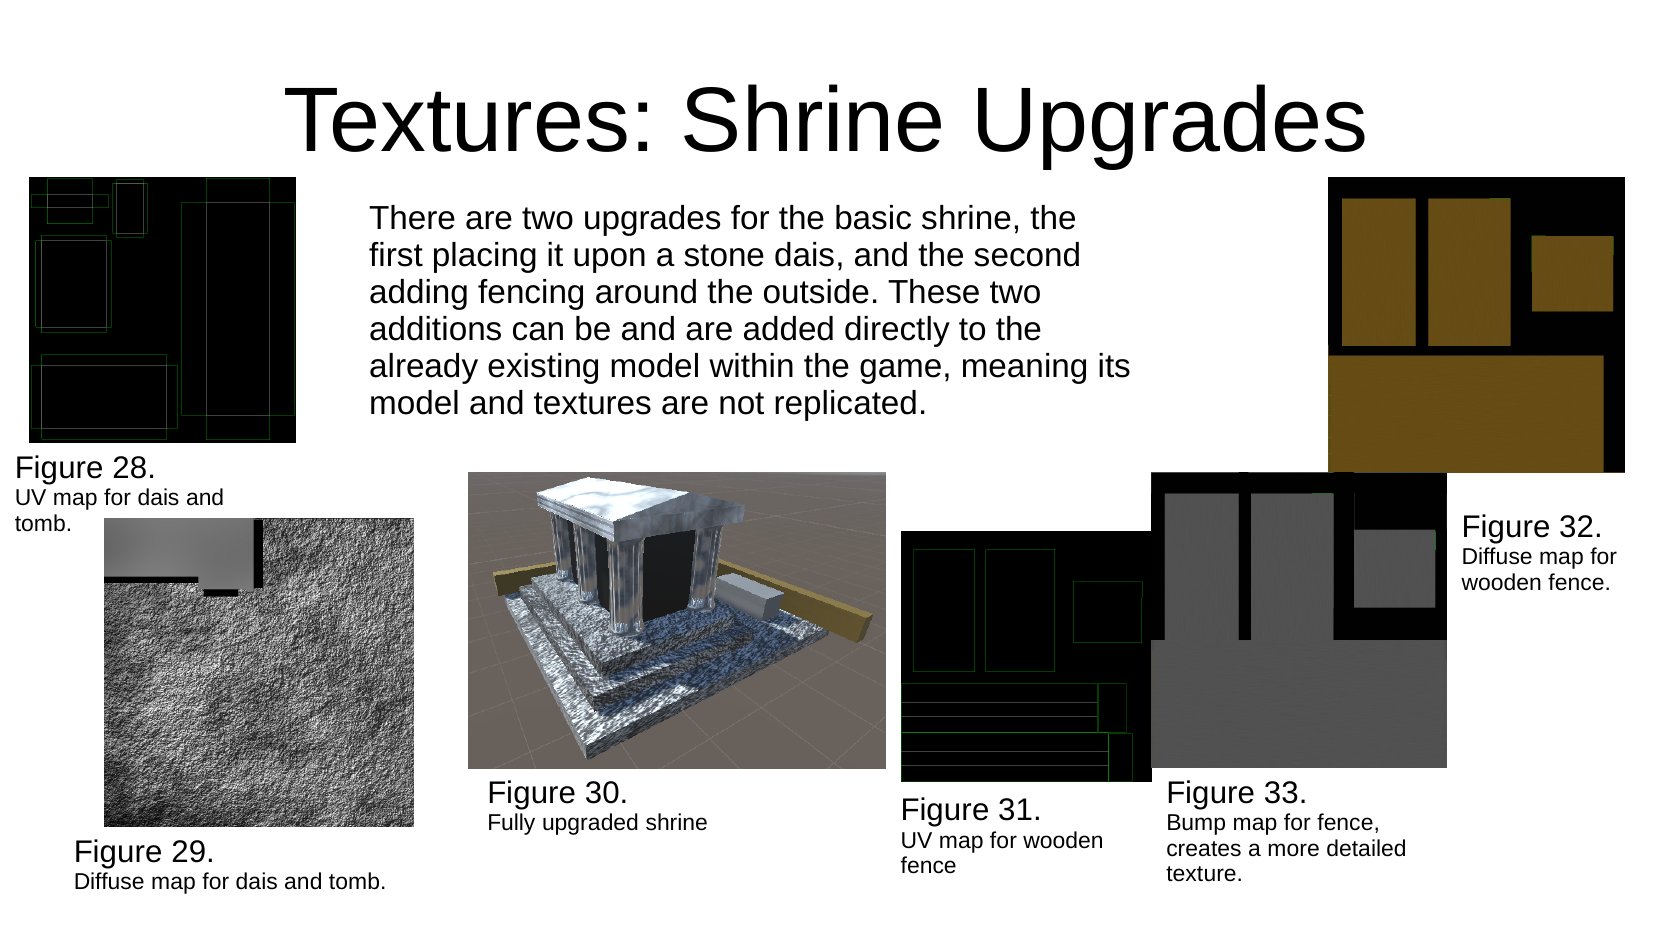

# Textures: Shrine Upgrades
There are two upgrades for the basic shrine, the first placing it upon a stone dais, and the second adding fencing around the outside. These two additions can be and are added directly to the already existing model within the game, meaning its model and textures are not replicated.
Figure 28.
UV map for dais and tomb.
Figure 32.
Diffuse map for wooden fence.
Figure 30.
Fully upgraded shrine
Figure 33.
Bump map for fence, creates a more detailed texture.
Figure 31.
UV map for wooden fence
Figure 29.
Diffuse map for dais and tomb.